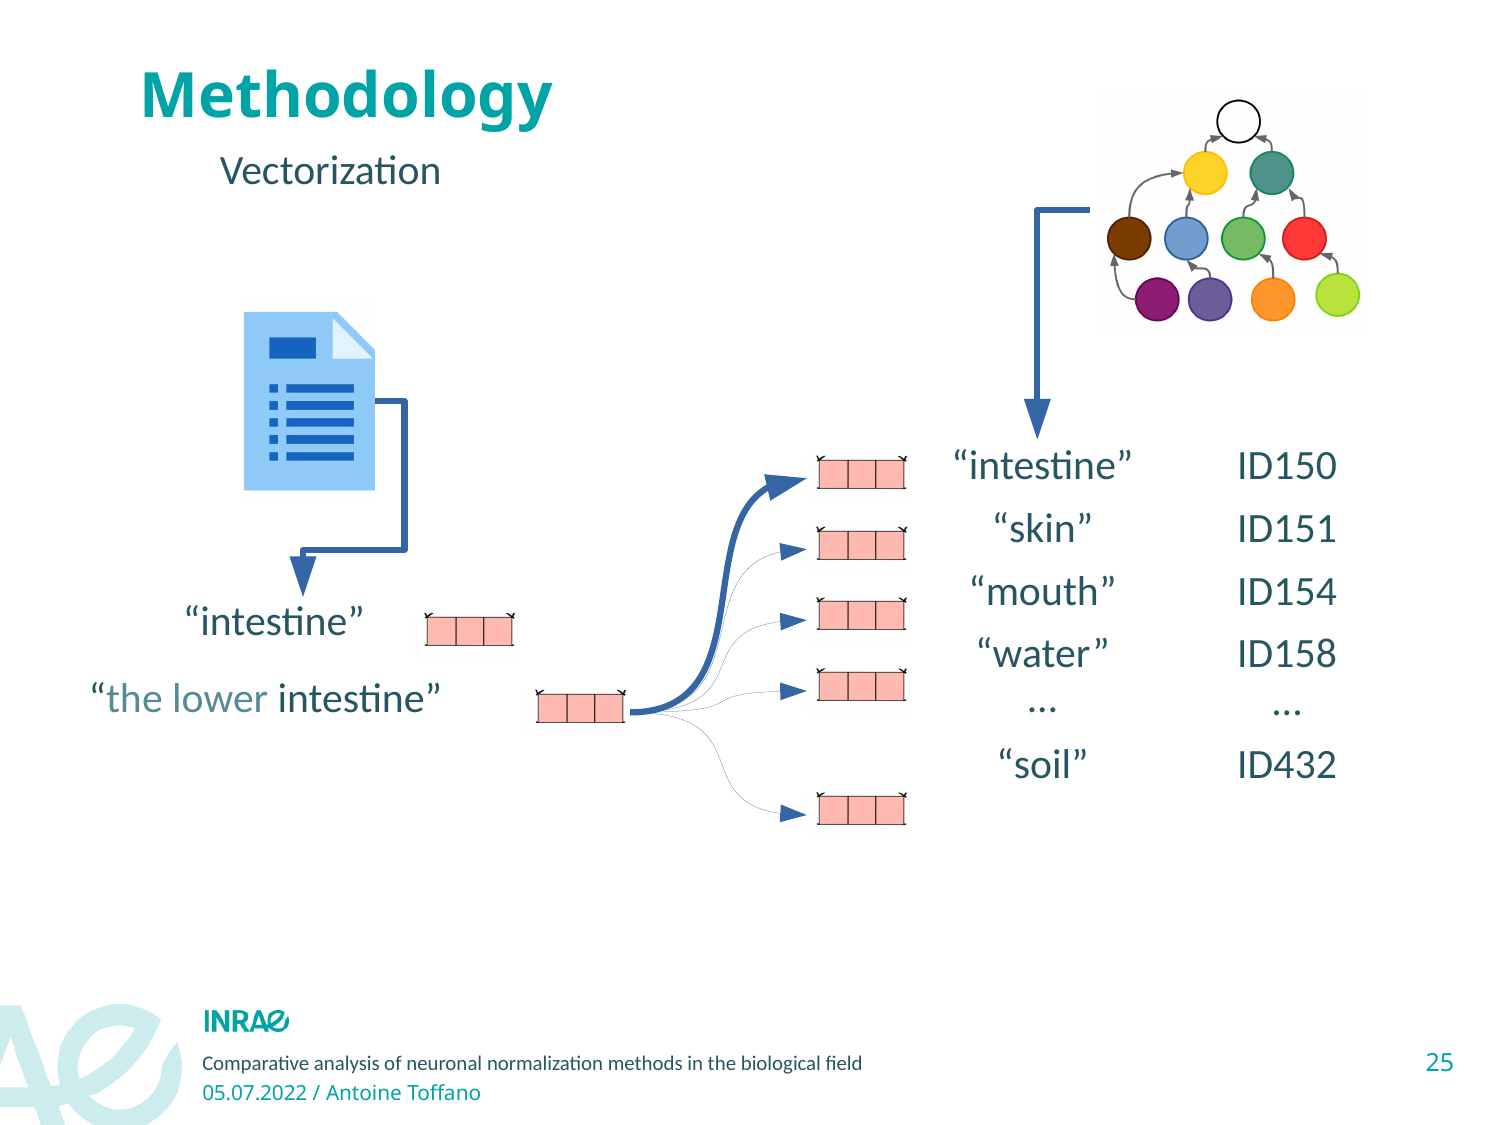

Methodology
Vectorization
“intestine”
“skin”
“mouth”
“water”
…
“soil”
ID150
ID151
ID154
ID158
...
ID432
“intestine”
“the lower intestine”